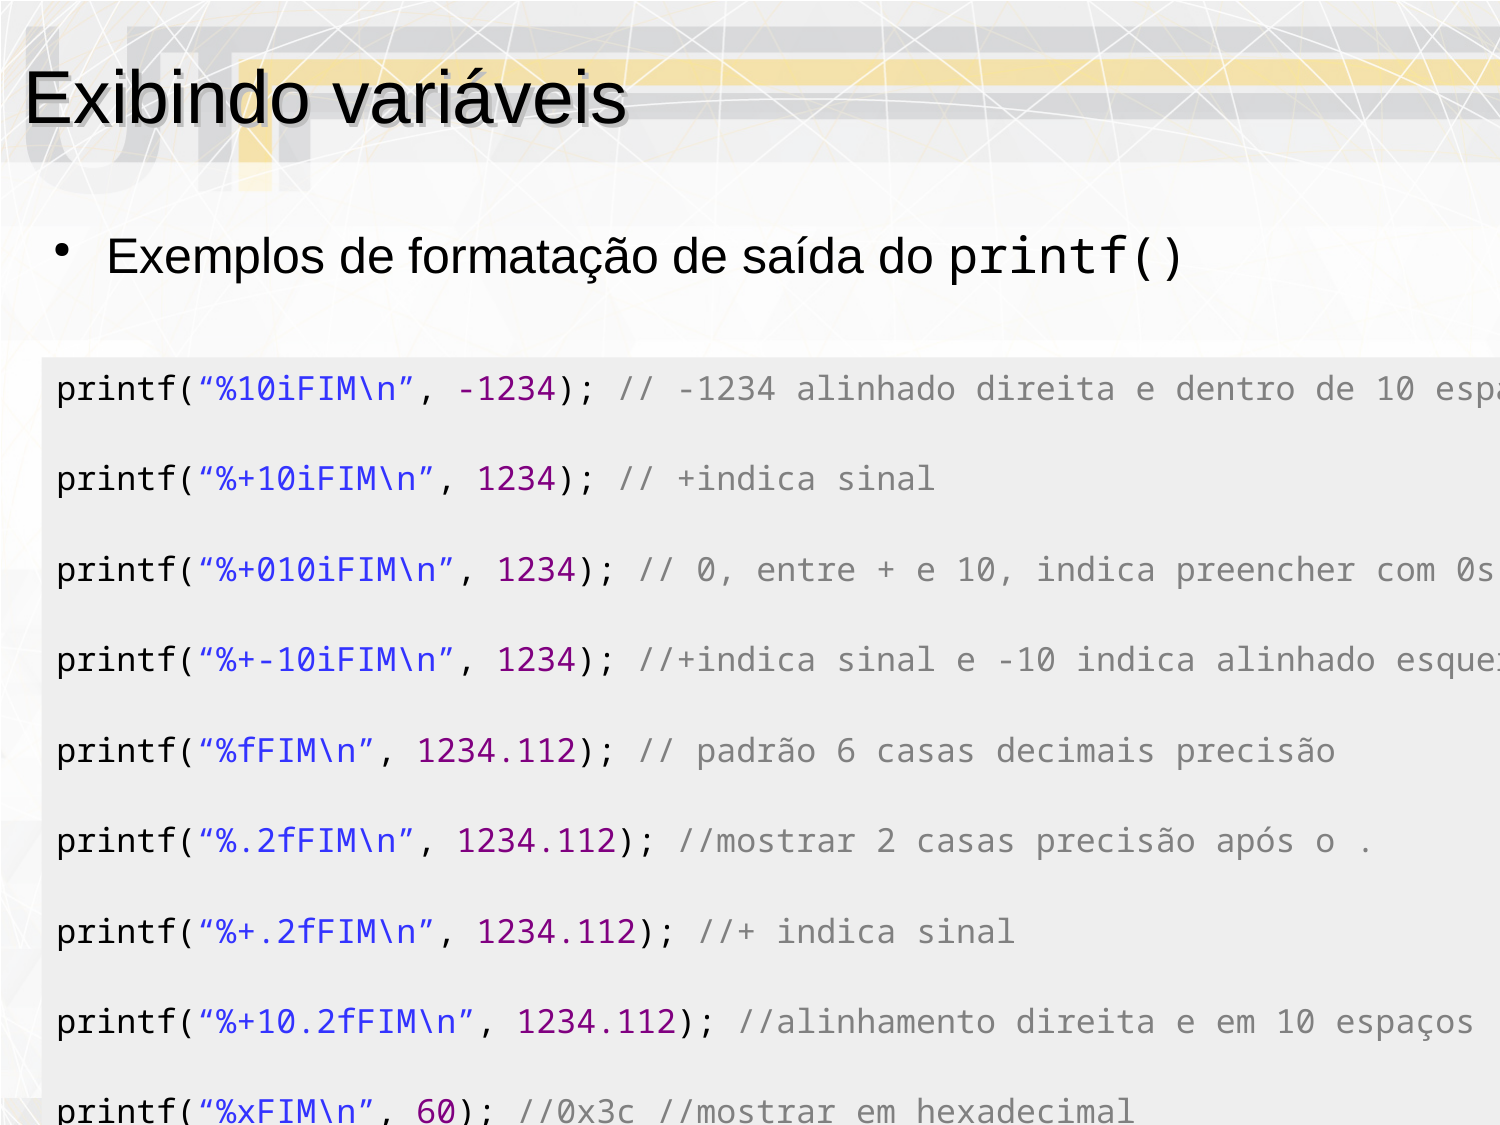

# Exibindo variáveis
Exemplos de formatação de saída do printf()
printf(“%10iFIM\n”, -1234); // -1234 alinhado direita e dentro de 10 espaços
printf(“%+10iFIM\n”, 1234); // +indica sinal
printf(“%+010iFIM\n”, 1234); // 0, entre + e 10, indica preencher com 0s
printf(“%+-10iFIM\n”, 1234); //+indica sinal e -10 indica alinhado esquerda
printf(“%fFIM\n”, 1234.112); // padrão 6 casas decimais precisão
printf(“%.2fFIM\n”, 1234.112); //mostrar 2 casas precisão após o .
printf(“%+.2fFIM\n”, 1234.112); //+ indica sinal
printf(“%+10.2fFIM\n”, 1234.112); //alinhamento direita e em 10 espaços
printf(“%xFIM\n”, 60); //0x3c //mostrar em hexadecimal
printf(“%#xFIM\n”, 60); //0x3c //mostrar em hexadecimal com 0x